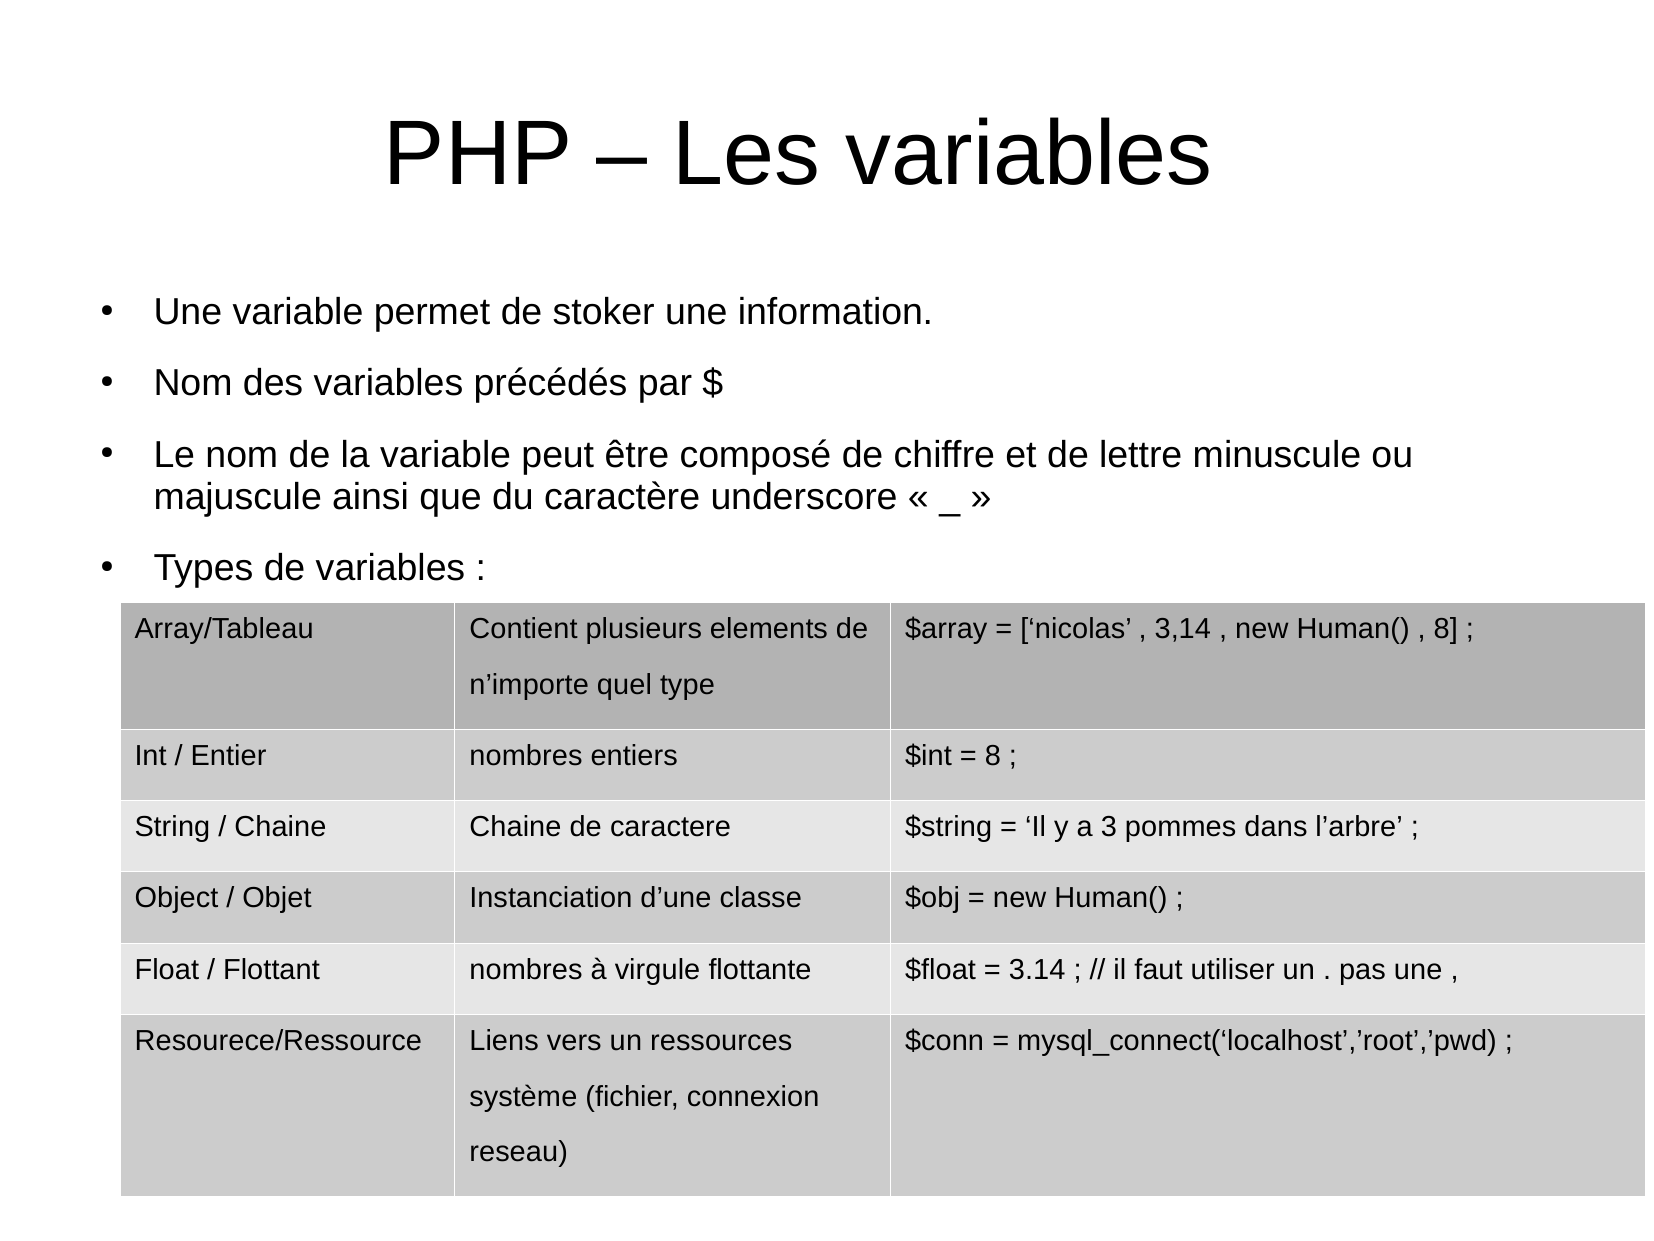

# PHP – Les variables
Une variable permet de stoker une information.
Nom des variables précédés par $
Le nom de la variable peut être composé de chiffre et de lettre minuscule ou majuscule ainsi que du caractère underscore « _ »
Types de variables :
| Array/Tableau | Contient plusieurs elements de n’importe quel type | $array = [‘nicolas’ , 3,14 , new Human() , 8] ; |
| --- | --- | --- |
| Int / Entier | nombres entiers | $int = 8 ; |
| String / Chaine | Chaine de caractere | $string = ‘Il y a 3 pommes dans l’arbre’ ; |
| Object / Objet | Instanciation d’une classe | $obj = new Human() ; |
| Float / Flottant | nombres à virgule flottante | $float = 3.14 ; // il faut utiliser un . pas une , |
| Resourece/Ressource | Liens vers un ressources système (fichier, connexion reseau) | $conn = mysql\_connect(‘localhost’,’root’,’pwd) ; |